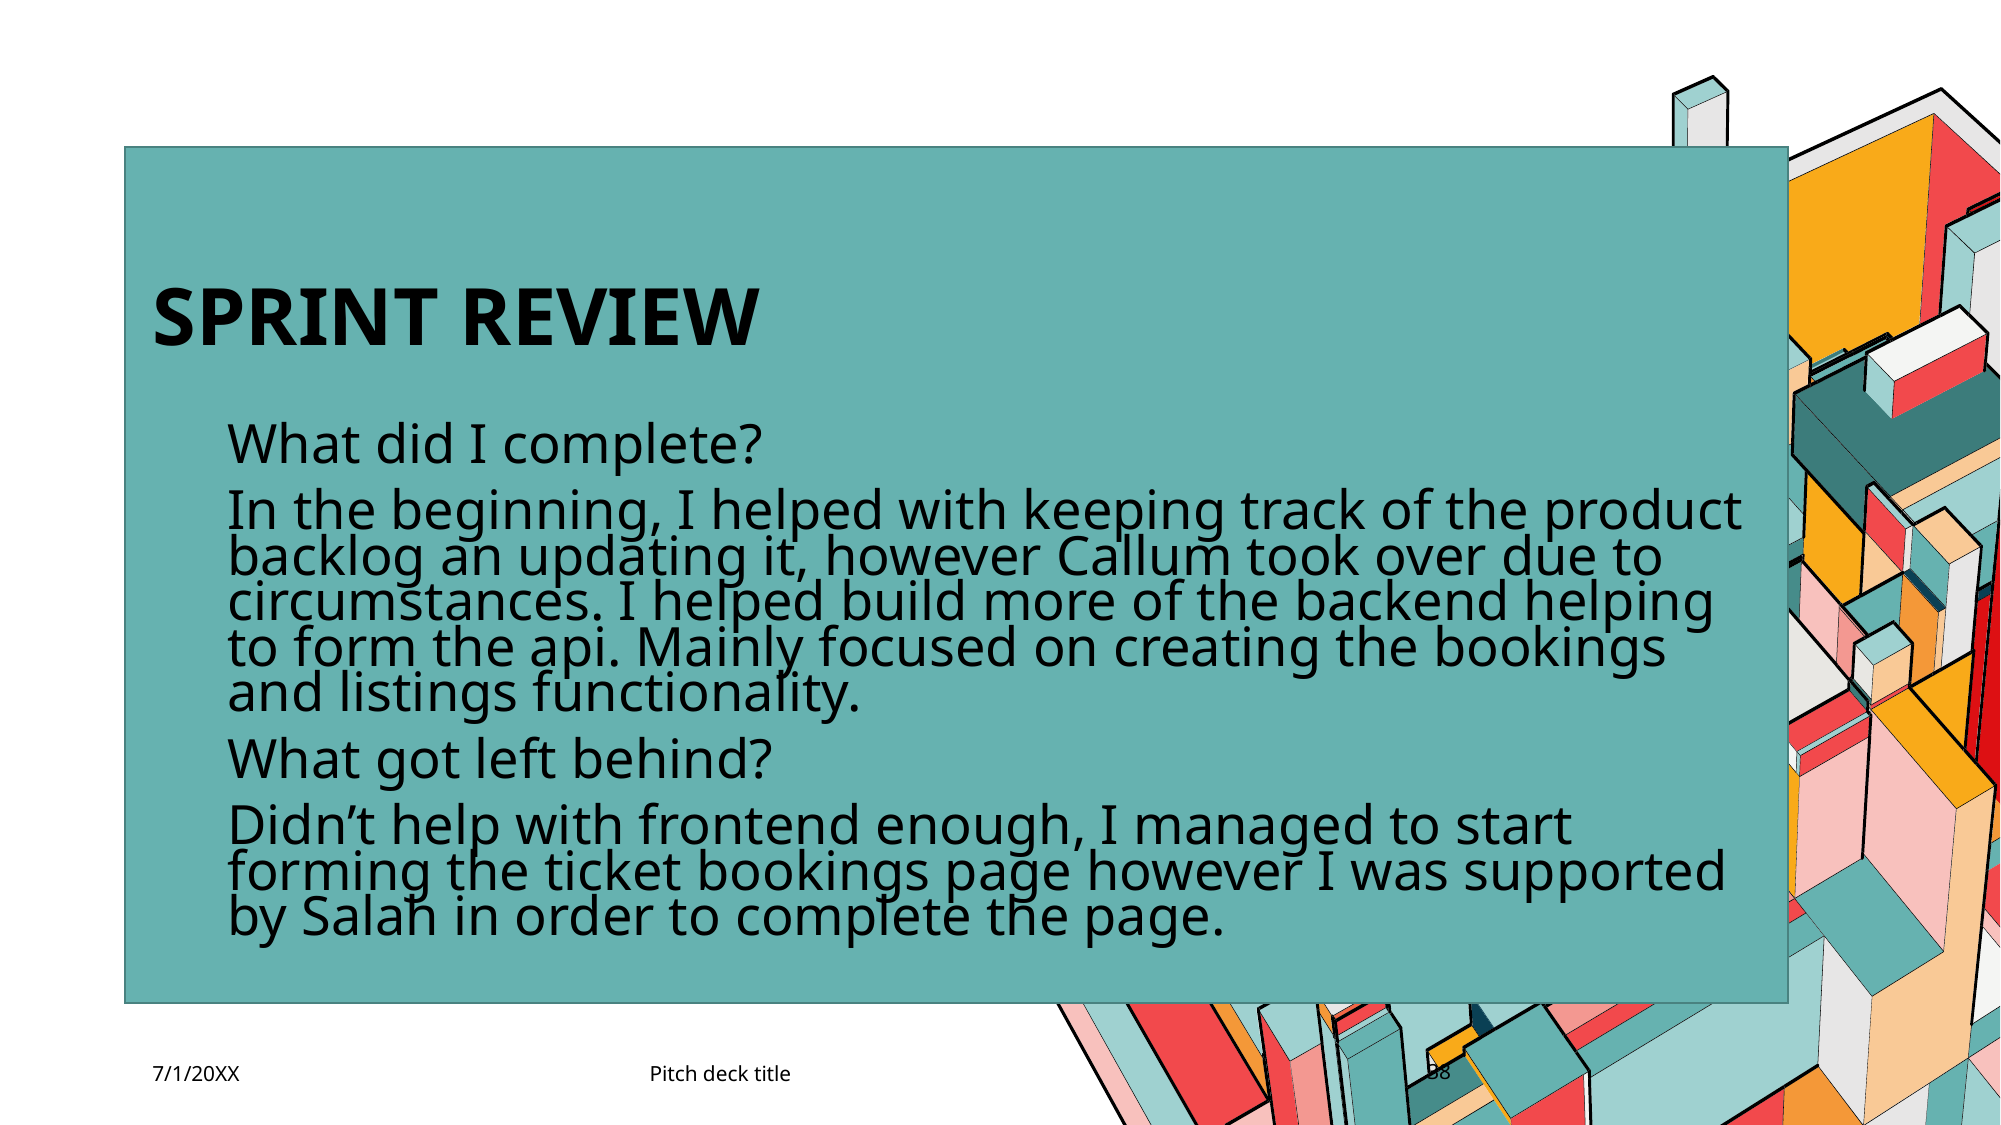

# Sprint Review
What did I complete?
In the beginning, I helped with keeping track of the product backlog an updating it, however Callum took over due to circumstances. I helped build more of the backend helping to form the api. Mainly focused on creating the bookings and listings functionality.
What got left behind?
Didn’t help with frontend enough, I managed to start forming the ticket bookings page however I was supported by Salah in order to complete the page.
7/1/20XX
Pitch deck title